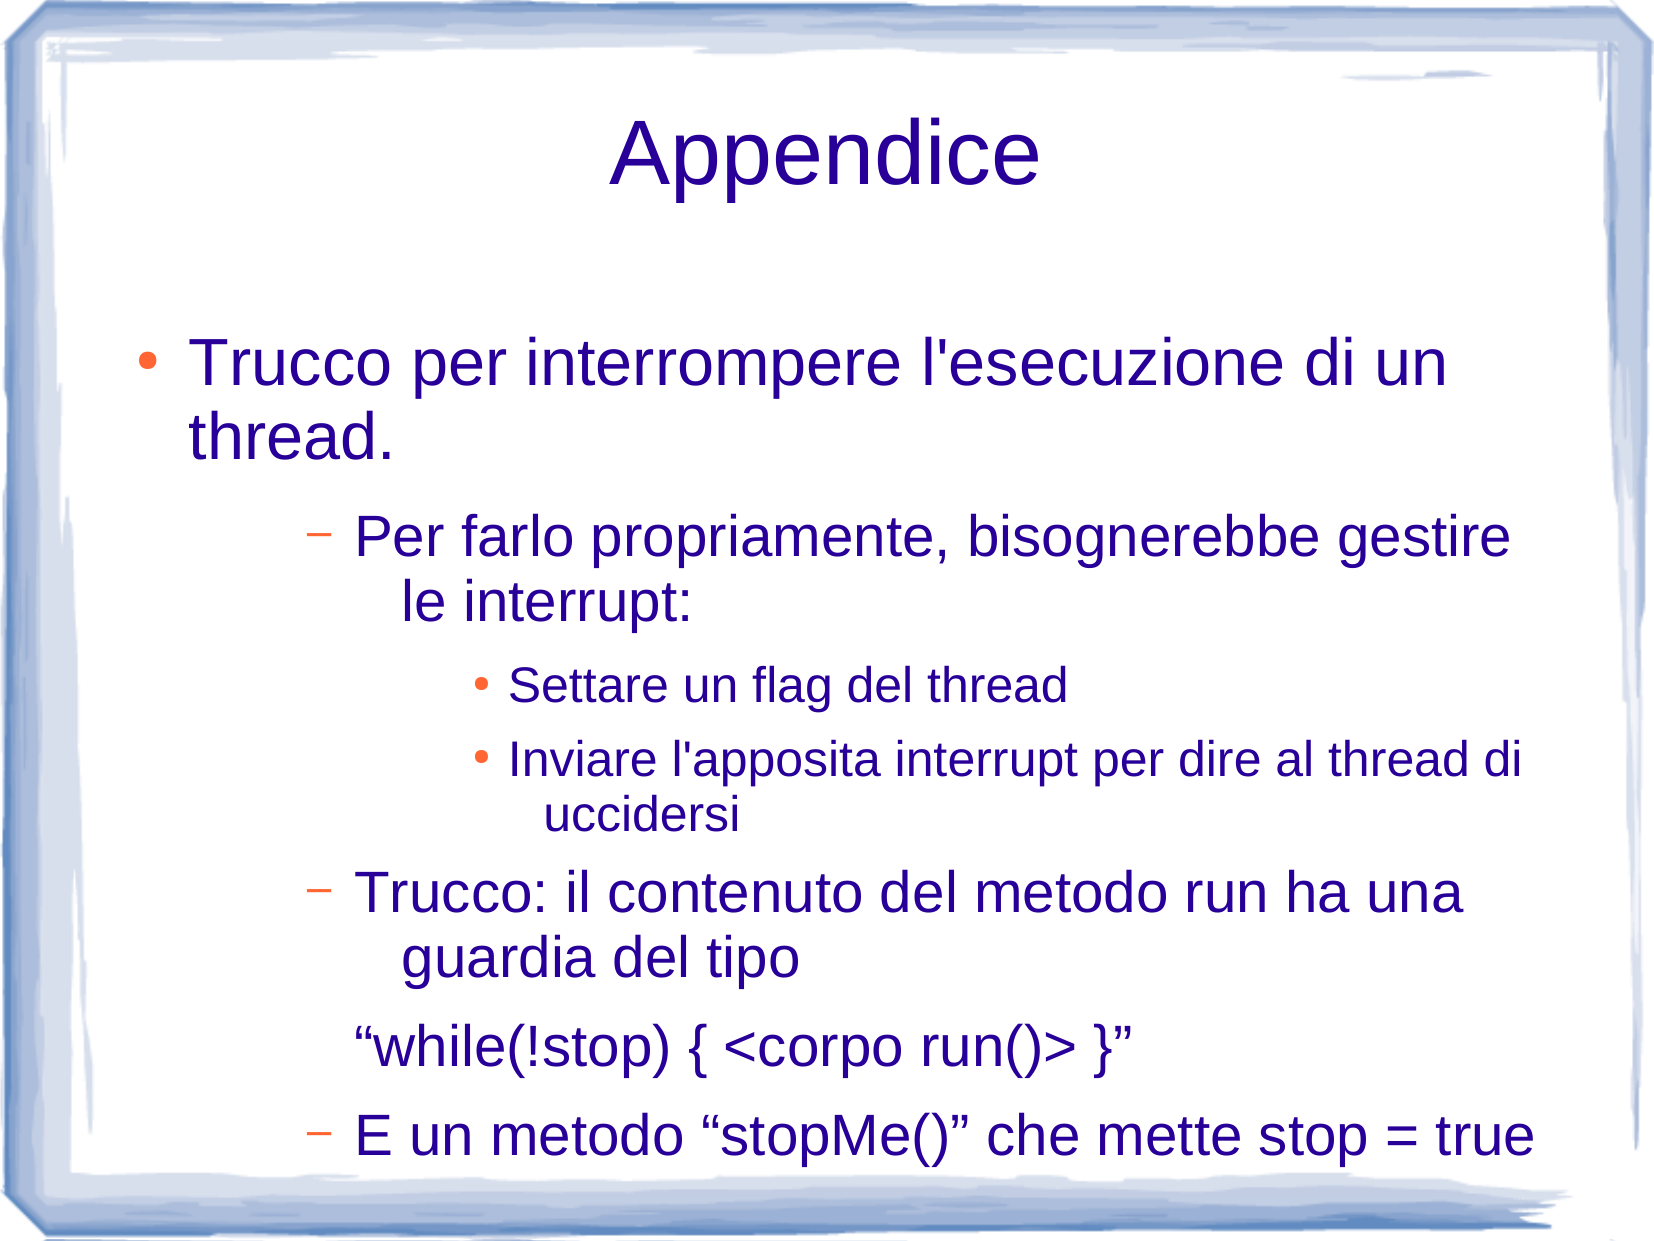

# Appendice
Trucco per interrompere l'esecuzione di un thread.
Per farlo propriamente, bisognerebbe gestire le interrupt:
Settare un flag del thread
Inviare l'apposita interrupt per dire al thread di uccidersi
Trucco: il contenuto del metodo run ha una guardia del tipo
“while(!stop) { <corpo run()> }”
E un metodo “stopMe()” che mette stop = true